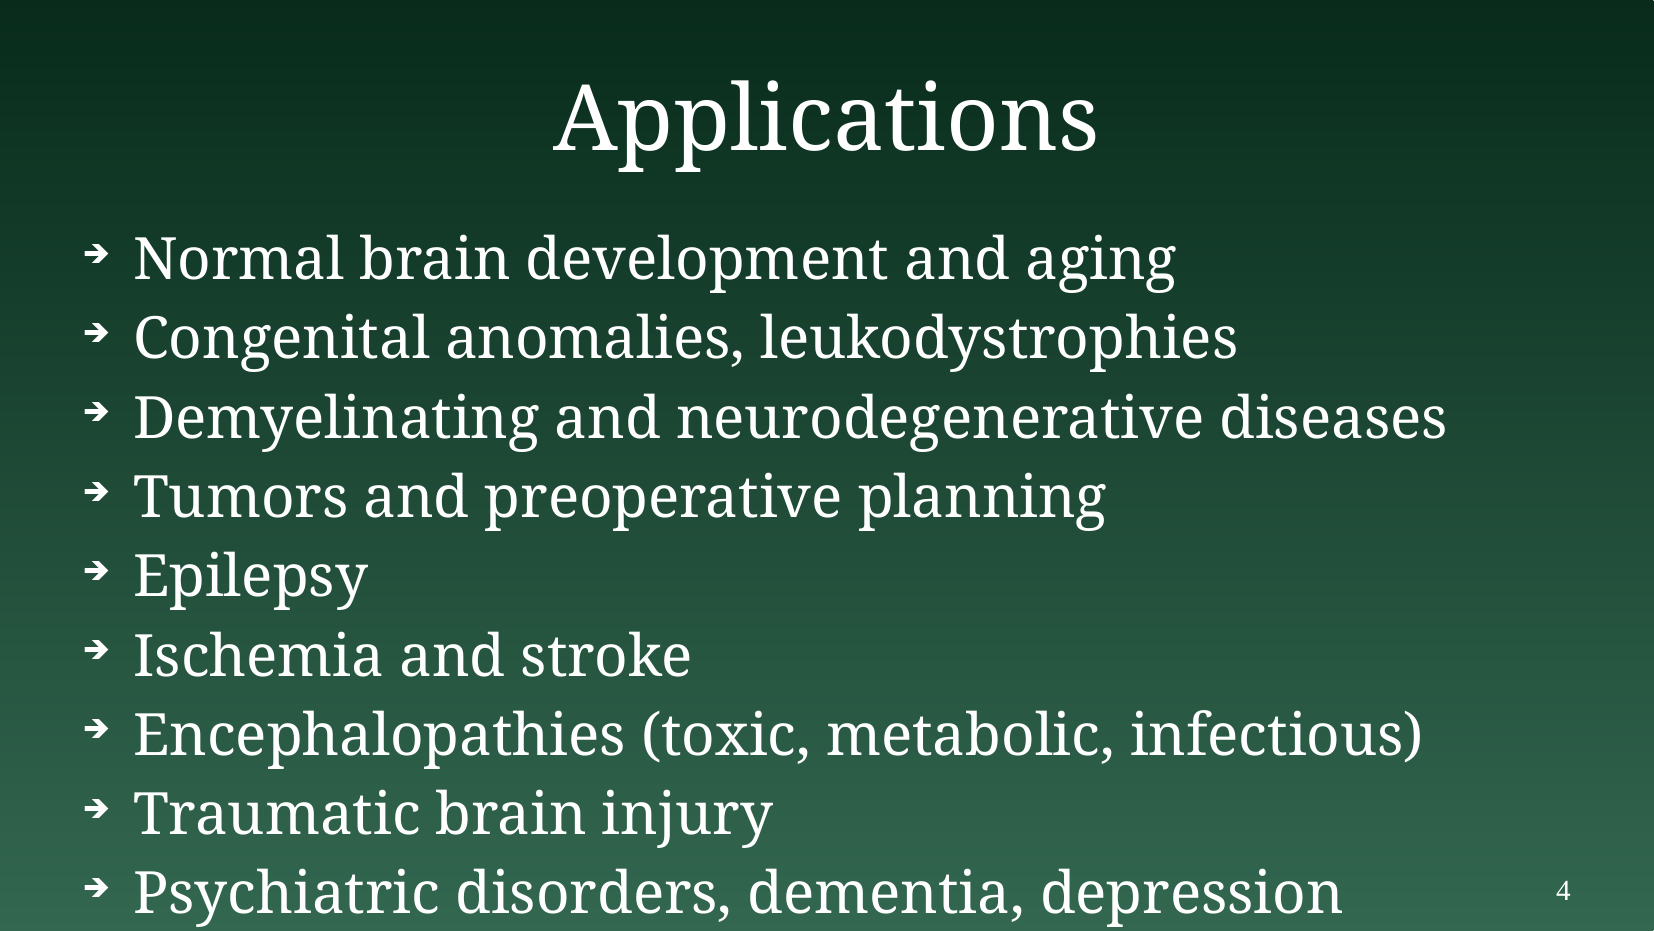

# Applications
 Normal brain development and aging
 Congenital anomalies, leukodystrophies
 Demyelinating and neurodegenerative diseases
 Tumors and preoperative planning
 Epilepsy
 Ischemia and stroke
 Encephalopathies (toxic, metabolic, infectious)
 Traumatic brain injury
 Psychiatric disorders, dementia, depression
 Functional connectivity mapping, cognitive neuroscience
 Spinal cord evaluation
4